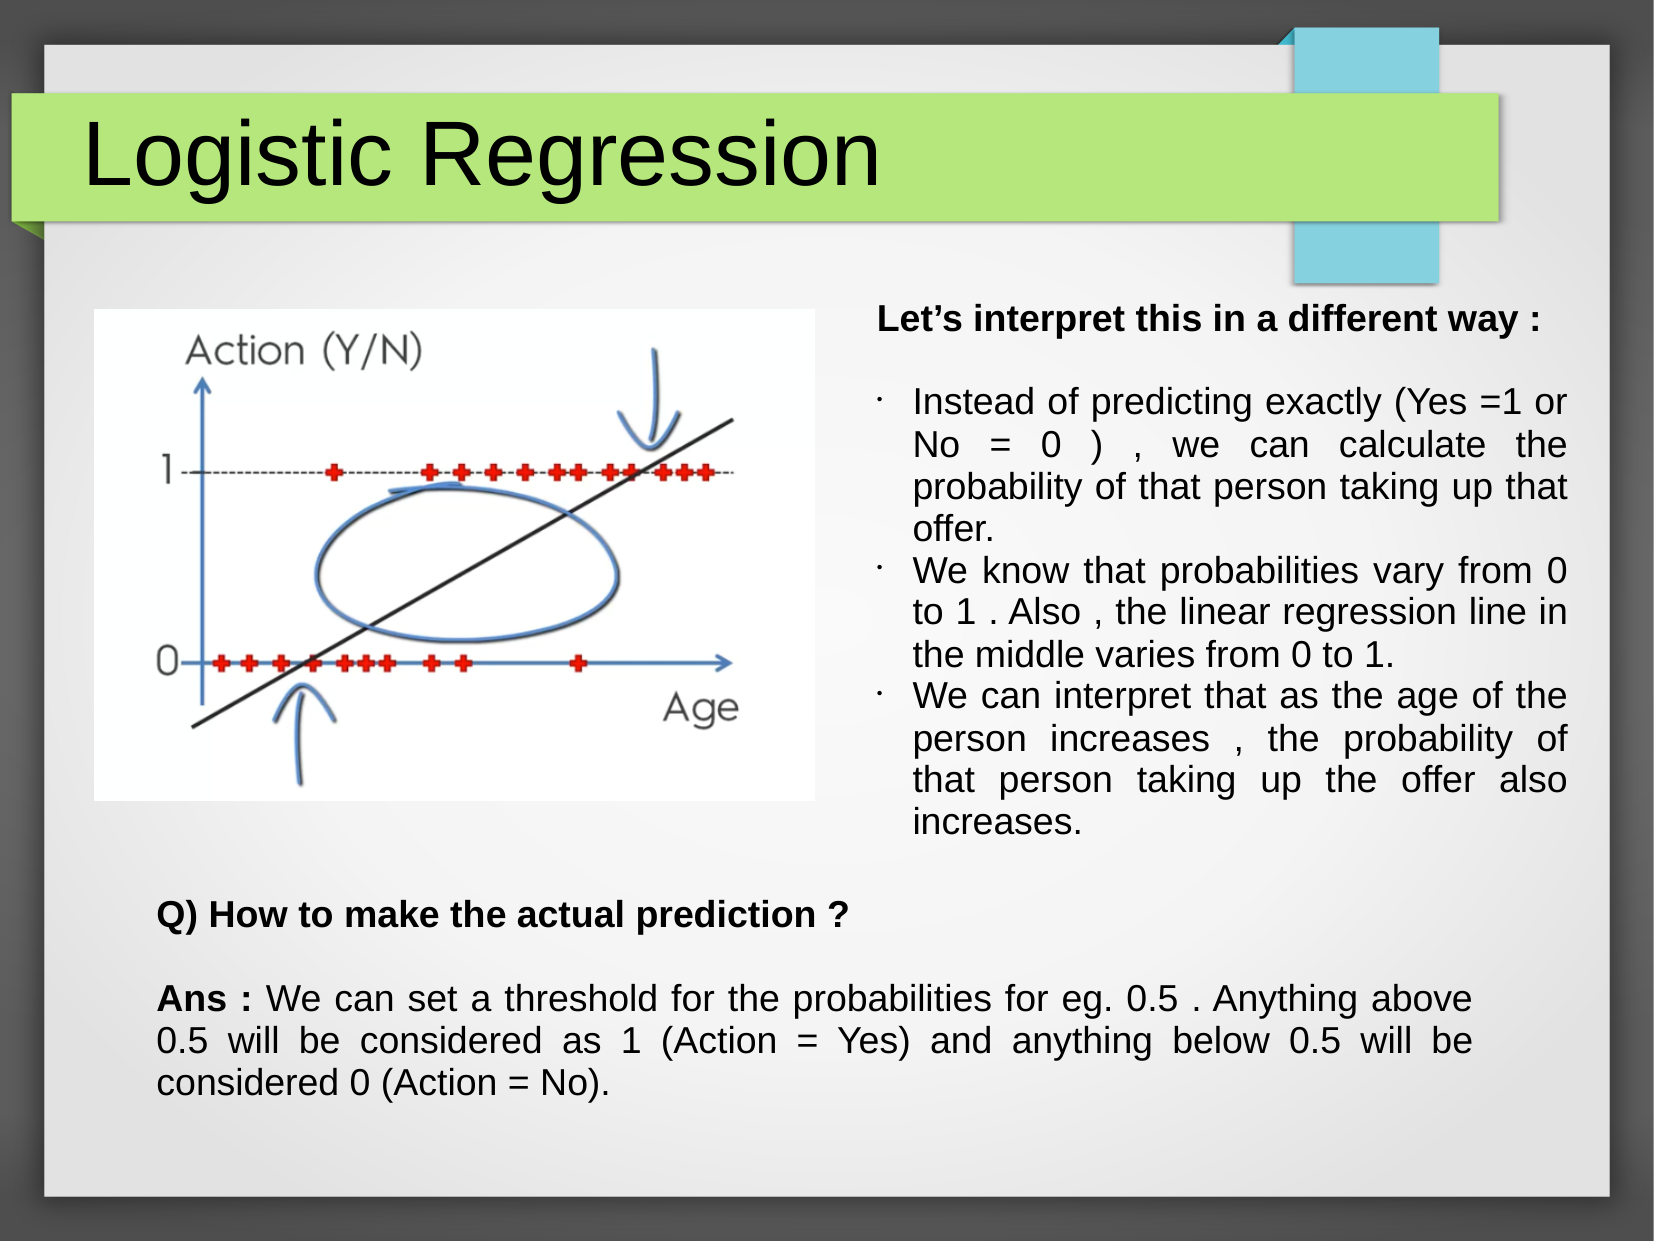

# Logistic Regression
Let’s interpret this in a different way :
Instead of predicting exactly (Yes =1 or No = 0 ) , we can calculate the probability of that person taking up that offer.
We know that probabilities vary from 0 to 1 . Also , the linear regression line in the middle varies from 0 to 1.
We can interpret that as the age of the person increases , the probability of that person taking up the offer also increases.
Q) How to make the actual prediction ?
Ans : We can set a threshold for the probabilities for eg. 0.5 . Anything above 0.5 will be considered as 1 (Action = Yes) and anything below 0.5 will be considered 0 (Action = No).